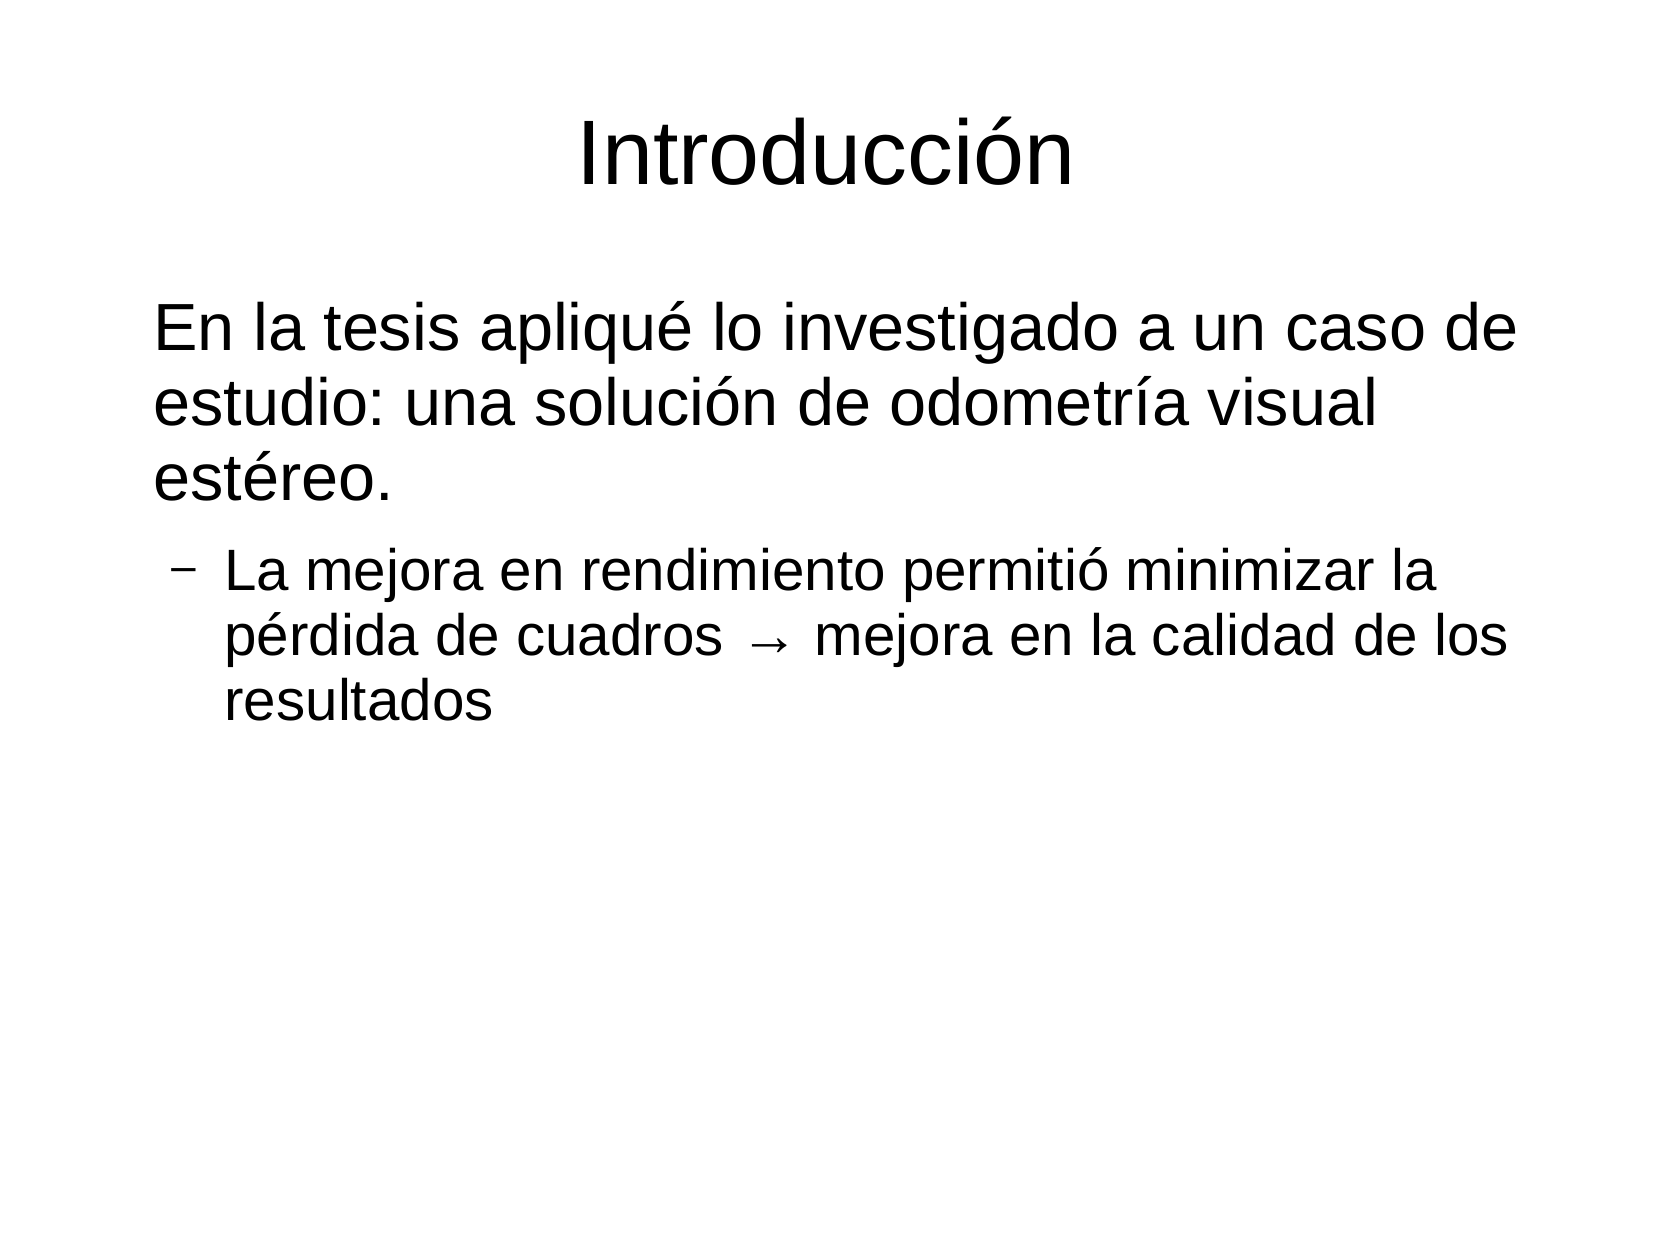

# Introducción
En la tesis apliqué lo investigado a un caso de estudio: una solución de odometría visual estéreo.
La mejora en rendimiento permitió minimizar la pérdida de cuadros → mejora en la calidad de los resultados